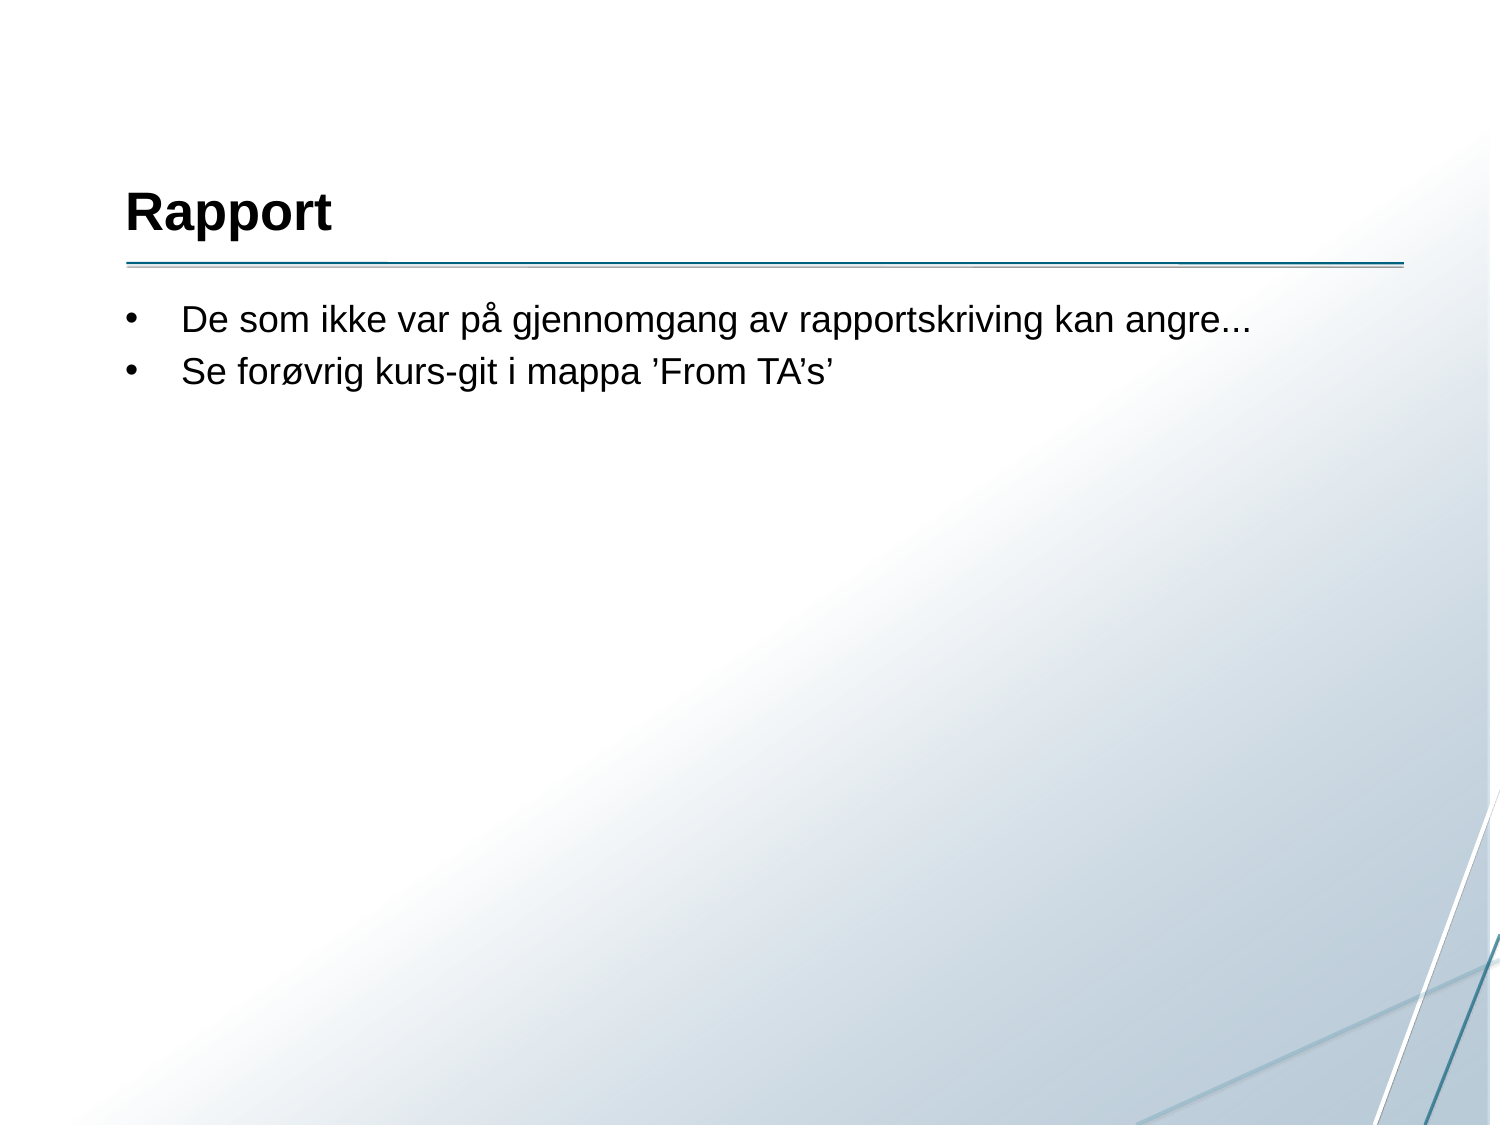

# Rapport
De som ikke var på gjennomgang av rapportskriving kan angre...
Se forøvrig kurs-git i mappa ’From TA’s’